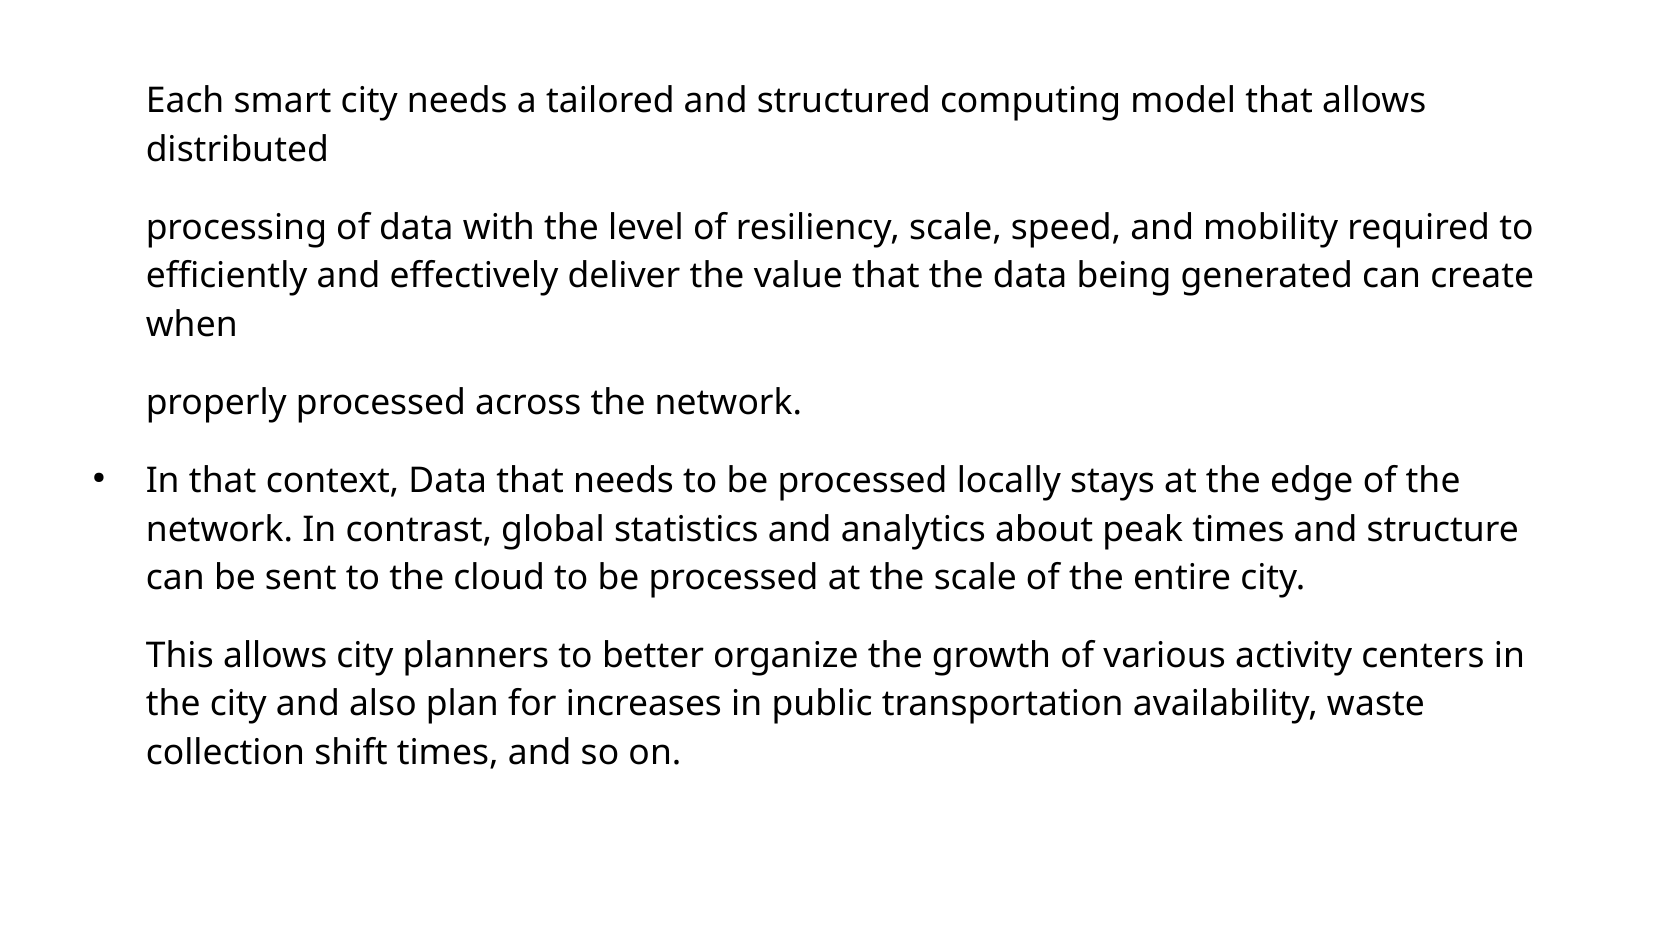

# Each smart city needs a tailored and structured computing model that allows distributed
processing of data with the level of resiliency, scale, speed, and mobility required to efficiently and effectively deliver the value that the data being generated can create when
properly processed across the network.
In that context, Data that needs to be processed locally stays at the edge of the network. In contrast, global statistics and analytics about peak times and structure can be sent to the cloud to be processed at the scale of the entire city.
This allows city planners to better organize the growth of various activity centers in the city and also plan for increases in public transportation availability, waste collection shift times, and so on.